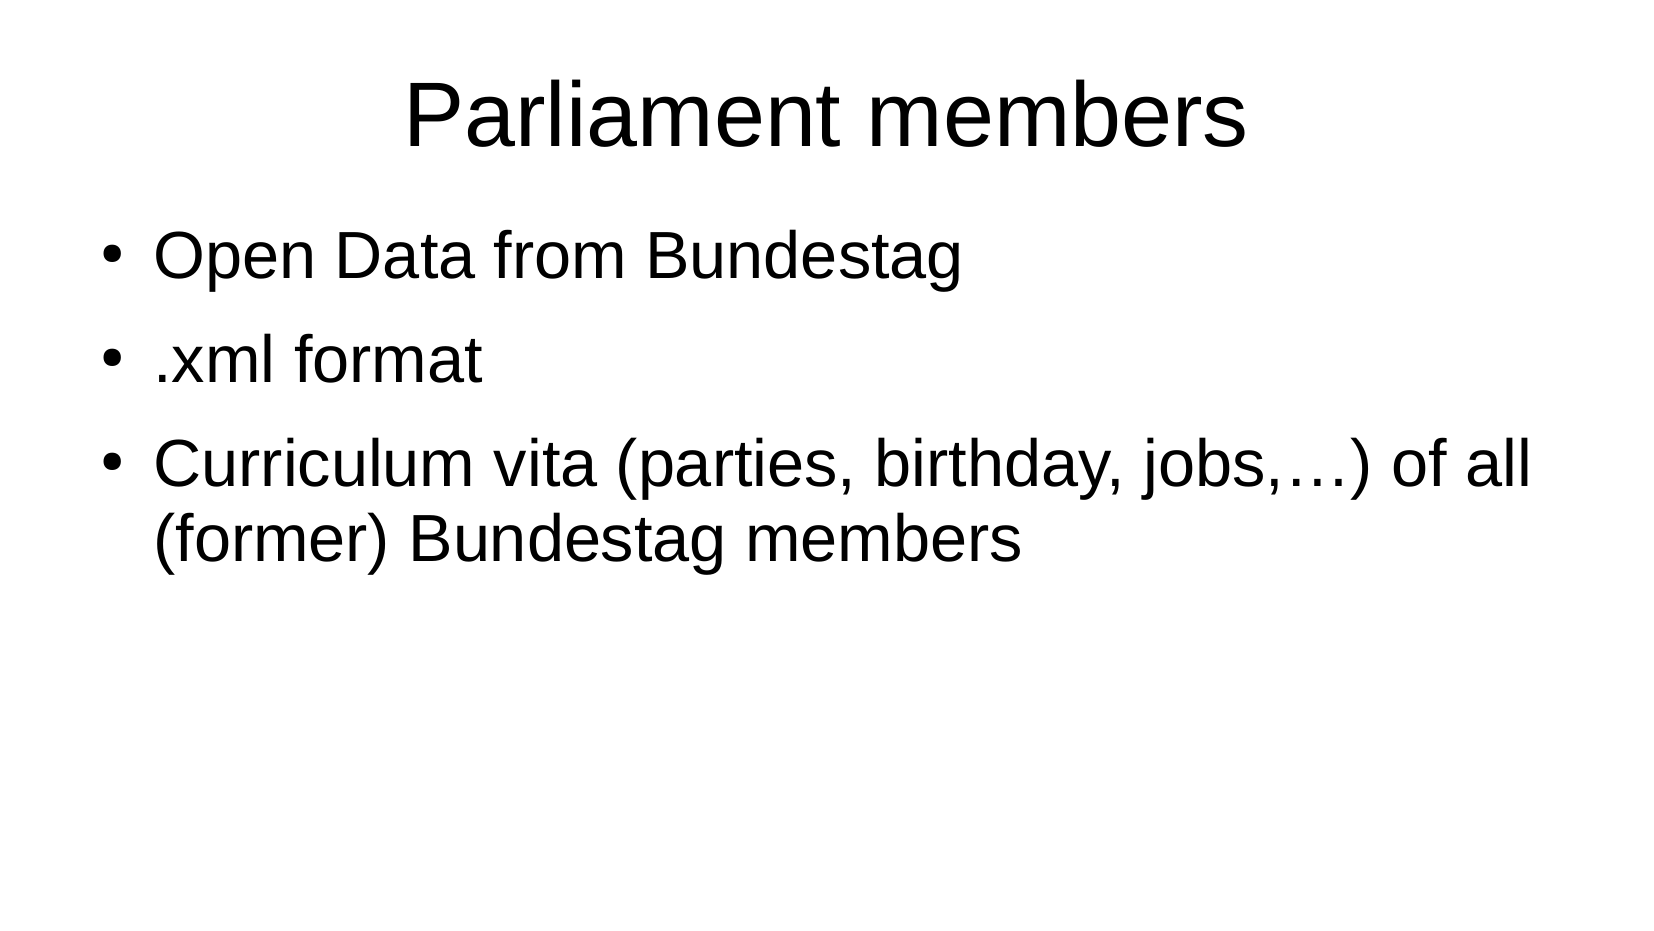

# Parliament members
Open Data from Bundestag
.xml format
Curriculum vita (parties, birthday, jobs,…) of all (former) Bundestag members